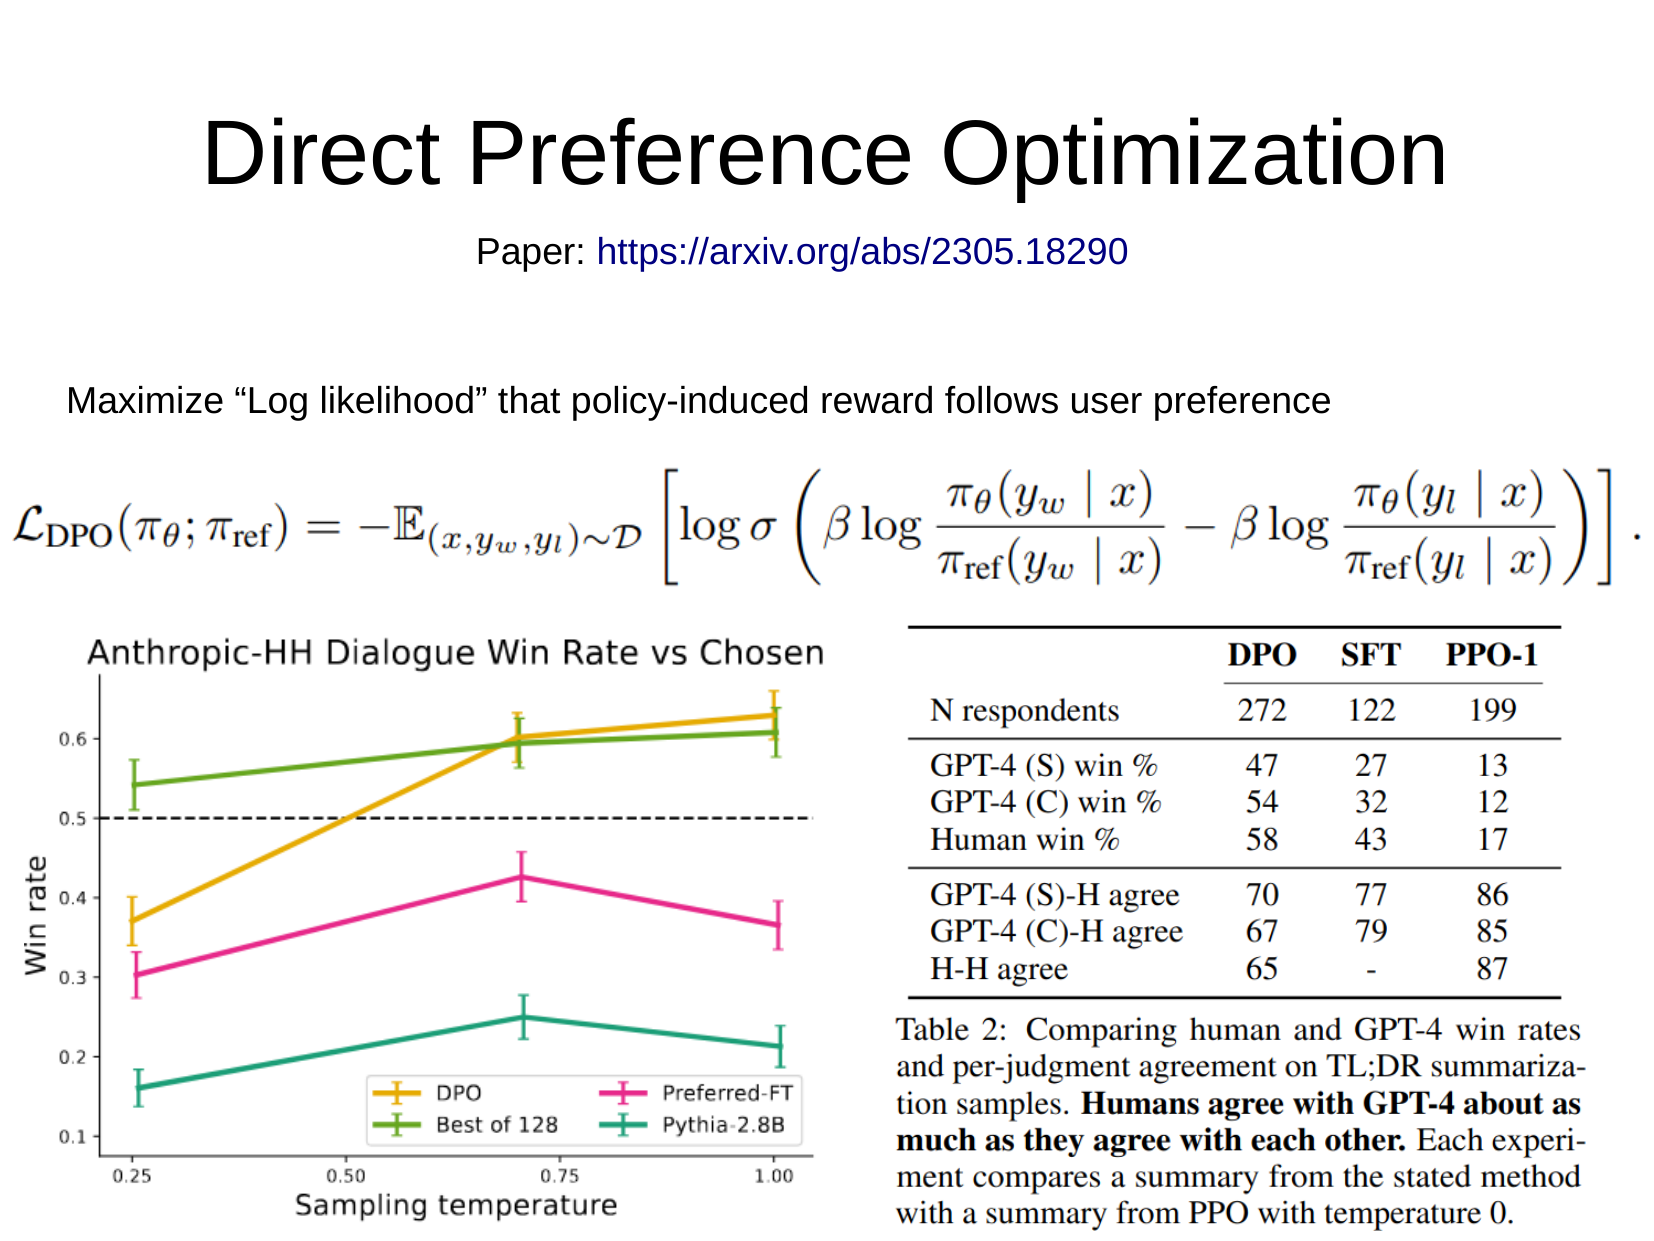

# Direct Preference Optimization
Paper: https://arxiv.org/abs/2305.18290
Maximize “Log likelihood” that policy-induced reward follows user preference